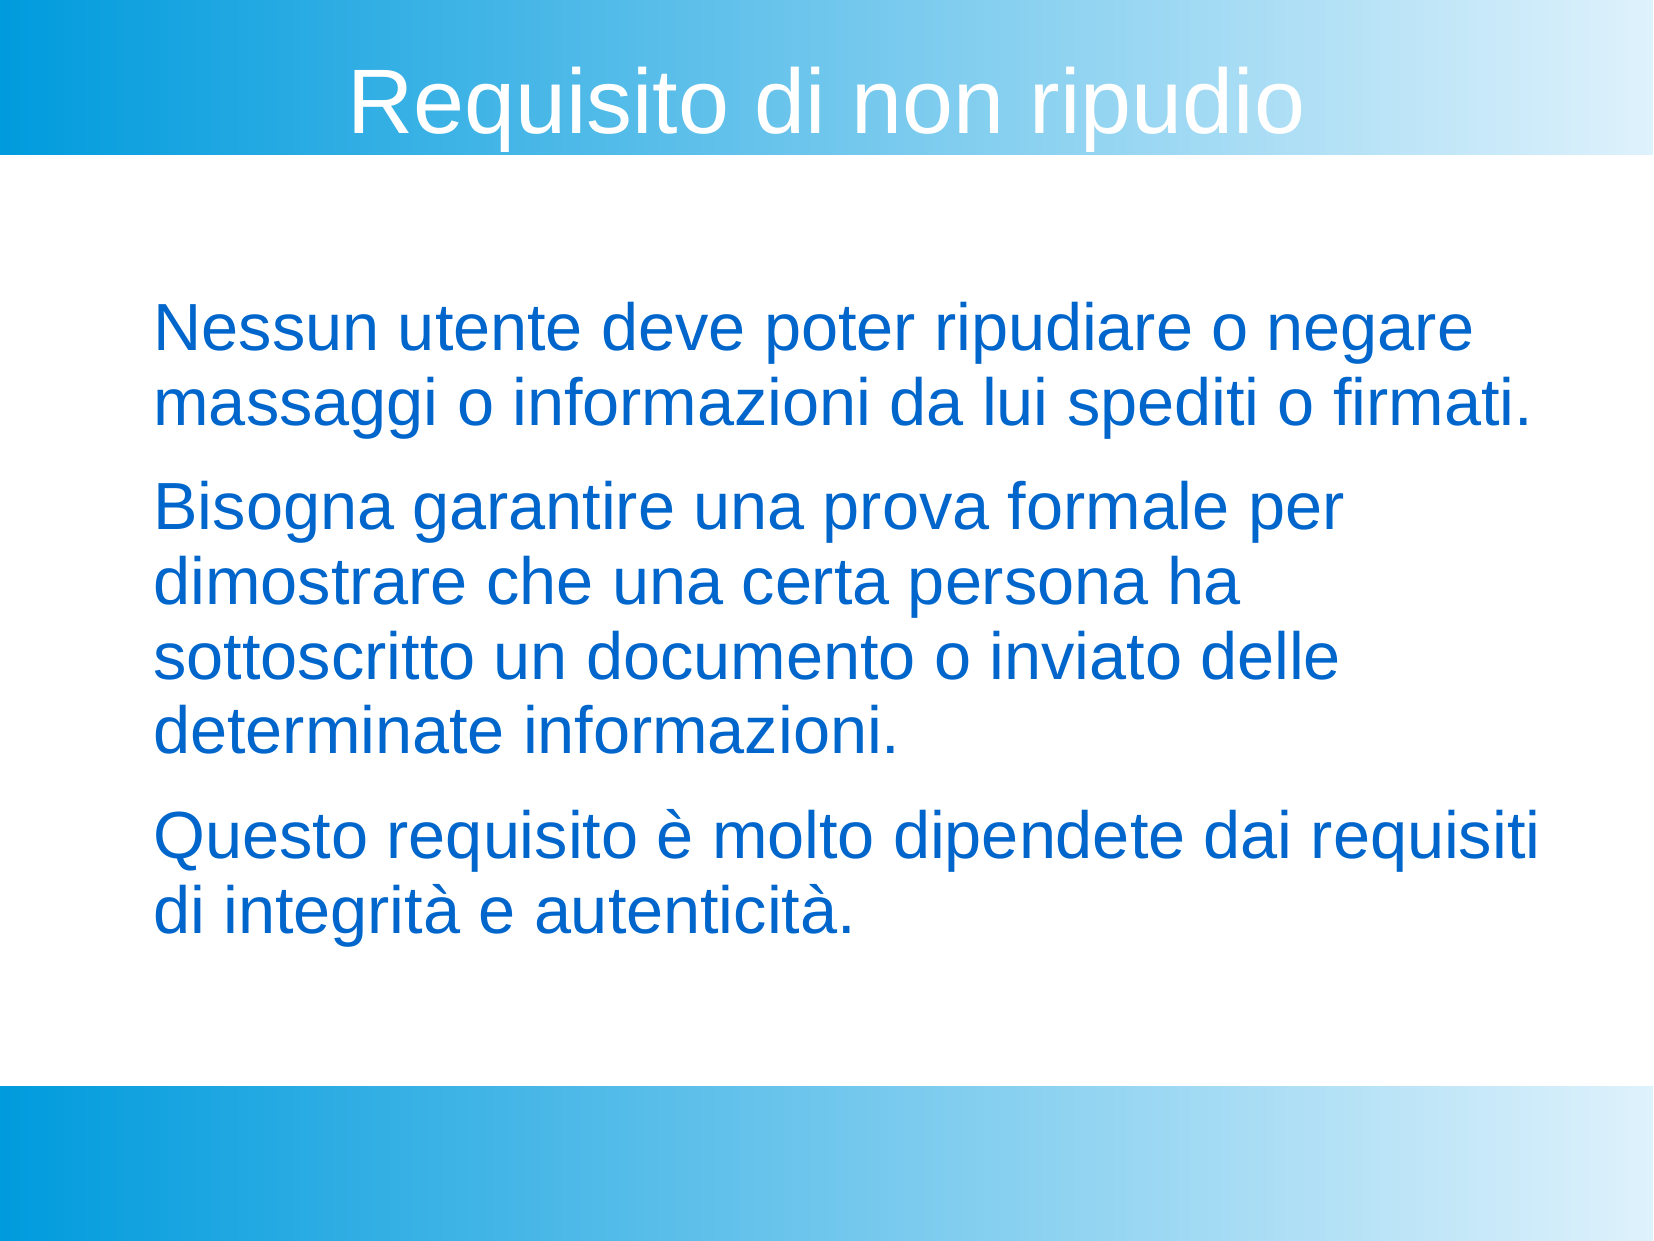

# Requisito di non ripudio
Nessun utente deve poter ripudiare o negare massaggi o informazioni da lui spediti o firmati.
Bisogna garantire una prova formale per dimostrare che una certa persona ha sottoscritto un documento o inviato delle determinate informazioni.
Questo requisito è molto dipendete dai requisiti di integrità e autenticità.